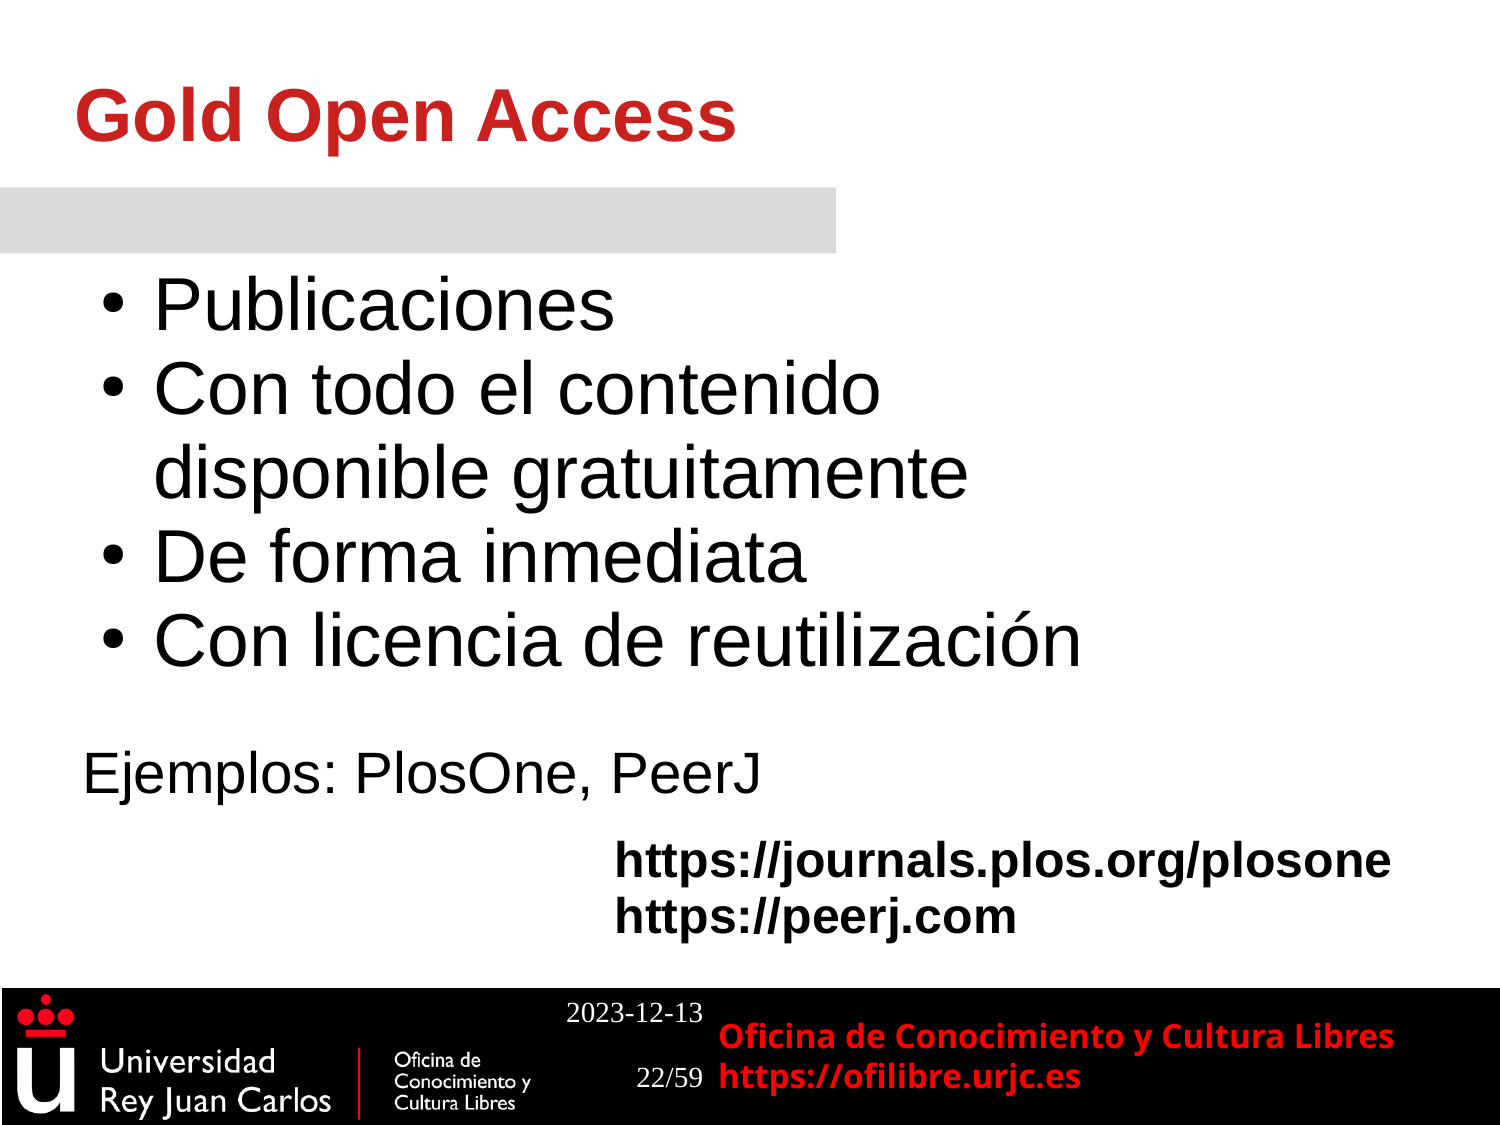

#
Gold Open Access
Publicaciones
Con todo el contenido disponible gratuitamente
De forma inmediata
Con licencia de reutilización
Ejemplos: PlosOne, PeerJ
https://journals.plos.org/plosone
https://peerj.com